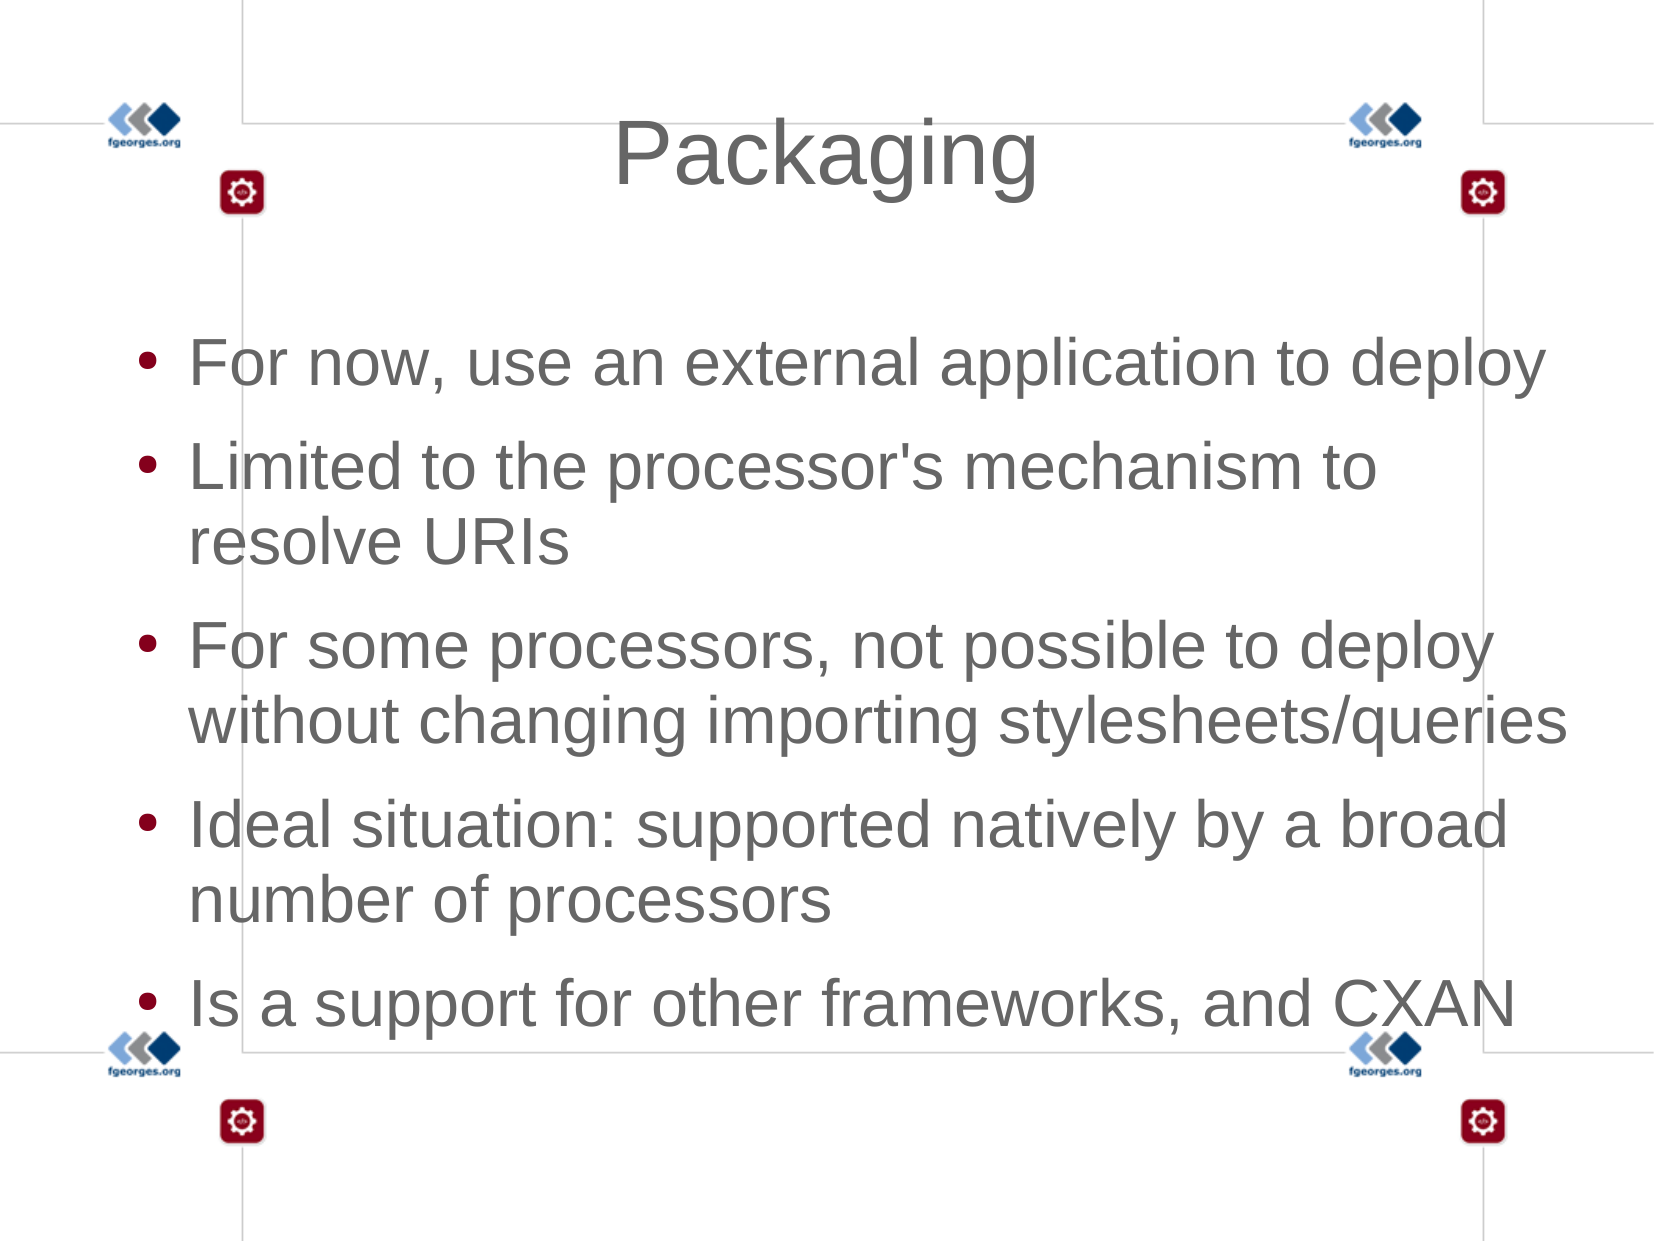

# Packaging
For now, use an external application to deploy
Limited to the processor's mechanism to resolve URIs
For some processors, not possible to deploy without changing importing stylesheets/queries
Ideal situation: supported natively by a broad number of processors
Is a support for other frameworks, and CXAN